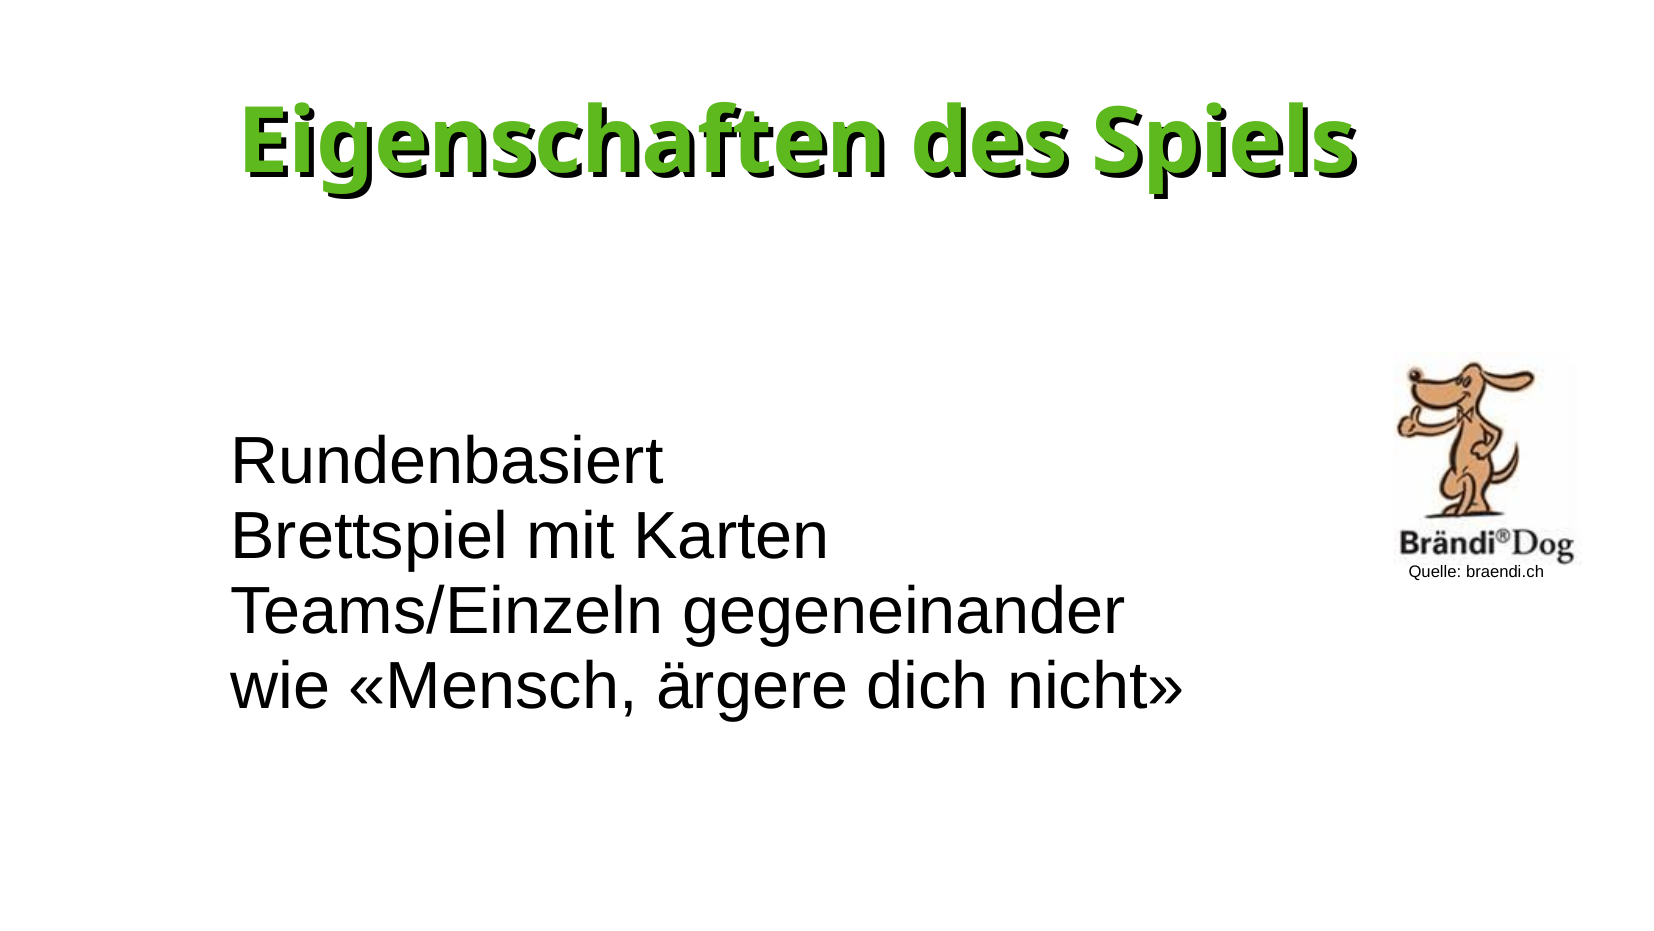

# Eigenschaften des Spiels
		Rundenbasiert
		Brettspiel mit Karten
		Teams/Einzeln gegeneinander
		wie «Mensch, ärgere dich nicht»
Quelle: braendi.ch